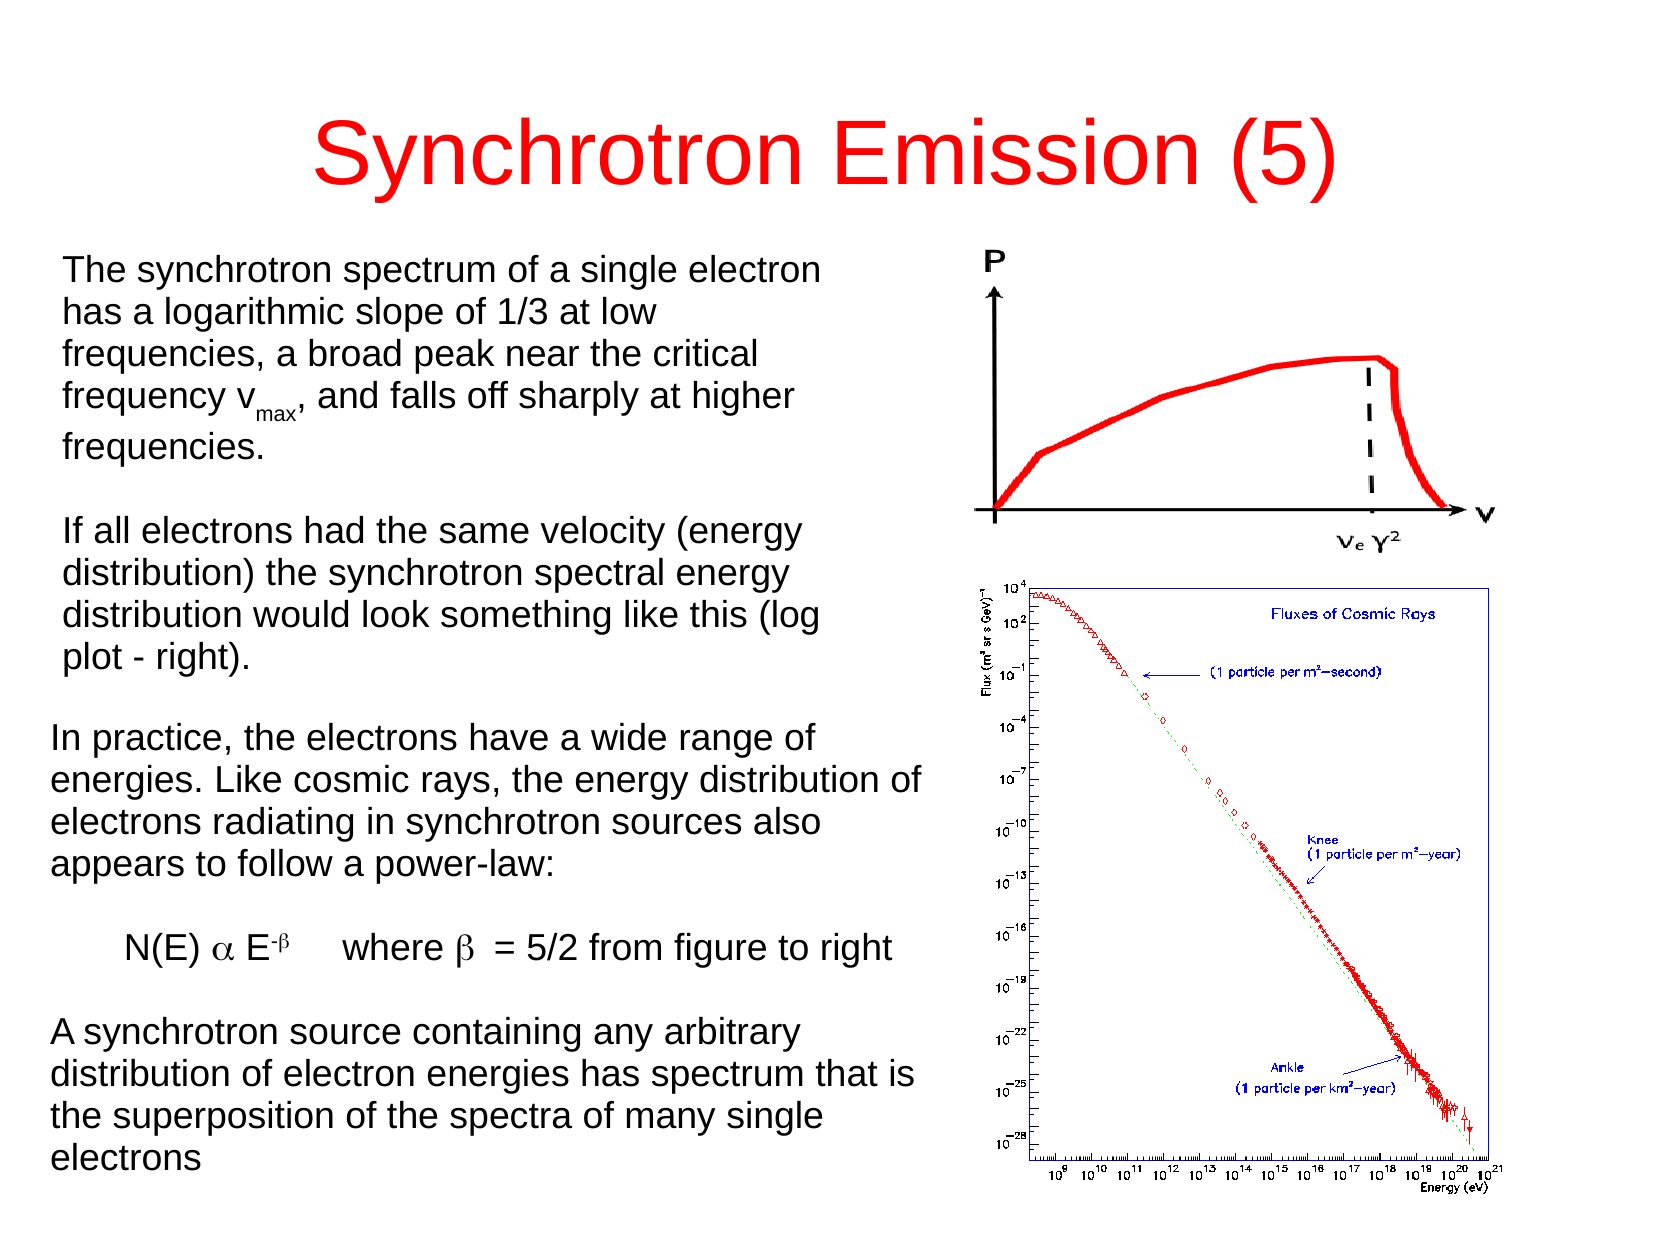

# Synchrotron Emission (5)
The synchrotron spectrum of a single electron has a logarithmic slope of 1/3 at low frequencies, a broad peak near the critical frequency vmax, and falls off sharply at higher frequencies.
If all electrons had the same velocity (energy distribution) the synchrotron spectral energy distribution would look something like this (log plot - right).
In practice, the electrons have a wide range of energies. Like cosmic rays, the energy distribution of electrons radiating in synchrotron sources also appears to follow a power-law:
	N(E) a E-b where b = 5/2 from figure to right
A synchrotron source containing any arbitrary distribution of electron energies has spectrum that is the superposition of the spectra of many single electrons